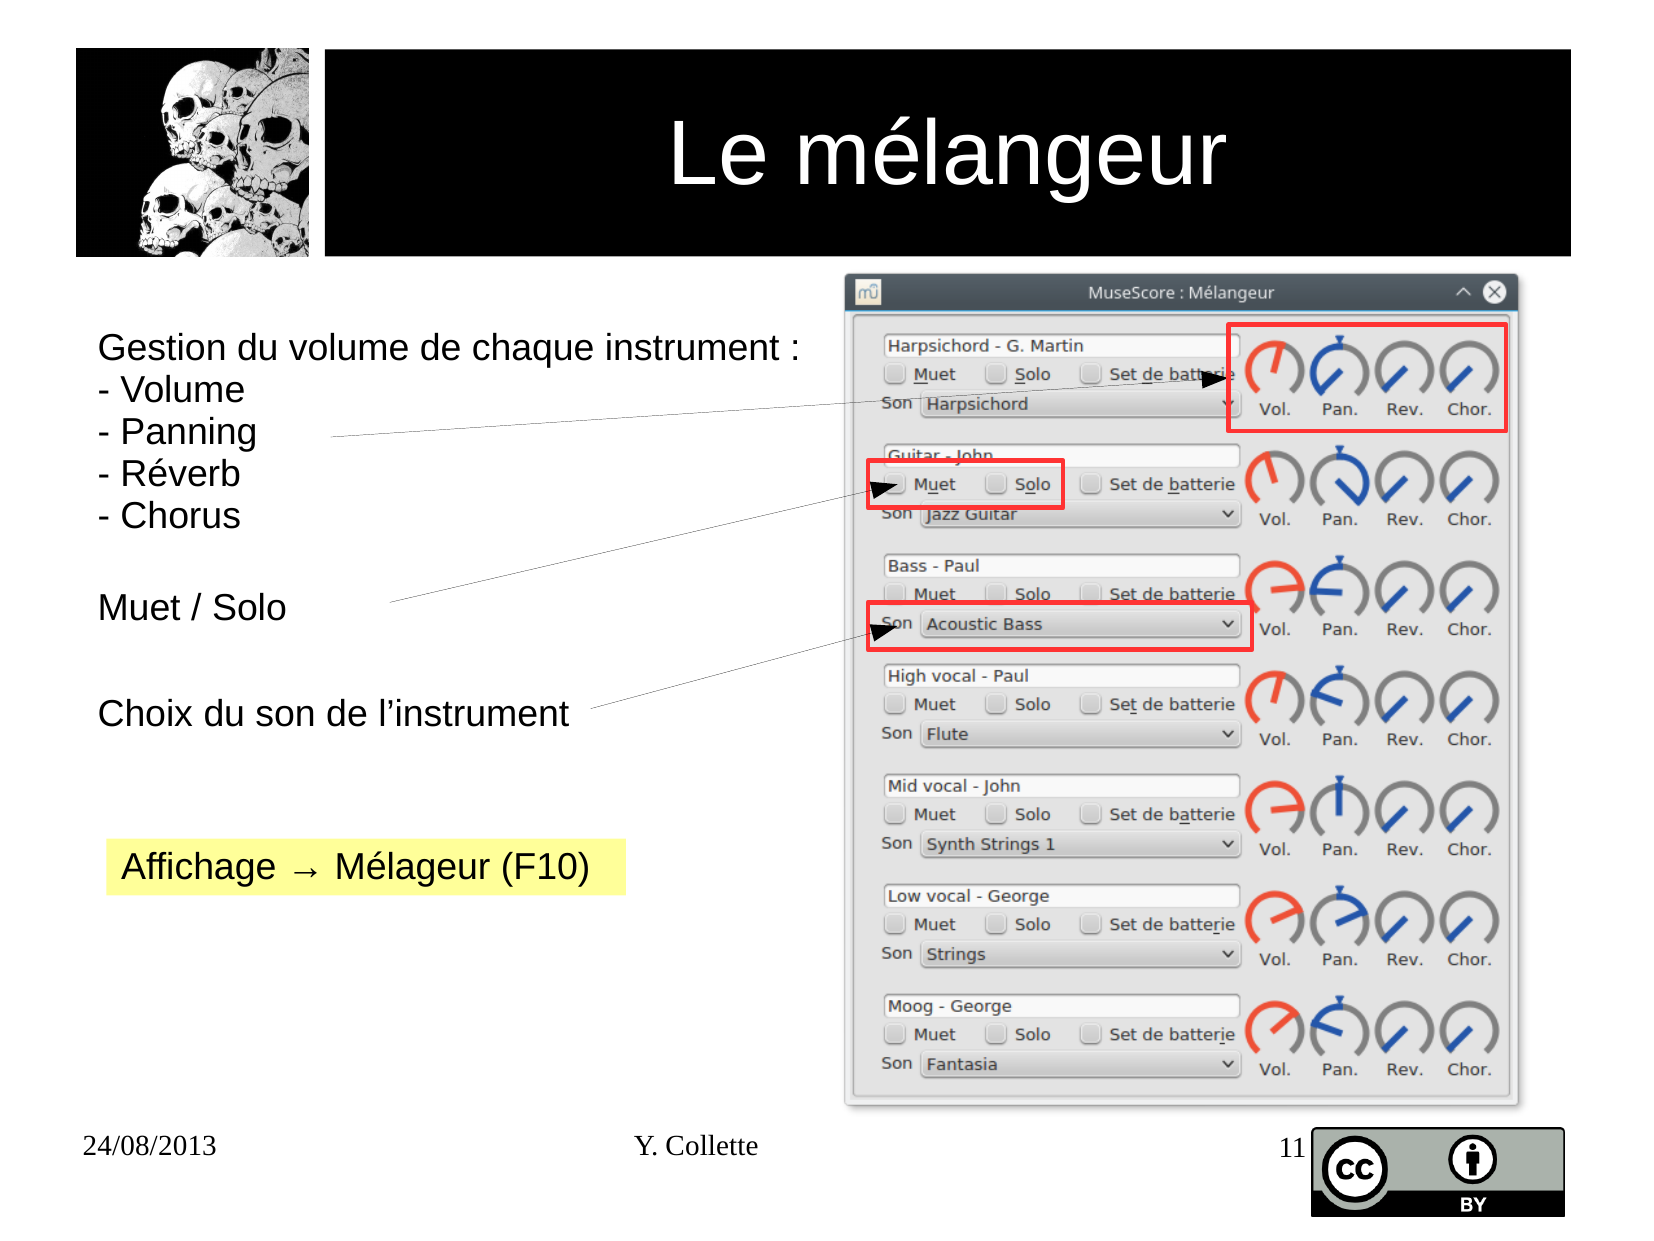

# Le mélangeur
Gestion du volume de chaque instrument :
- Volume
- Panning
- Réverb
- Chorus
Muet / Solo
Choix du son de l’instrument
Affichage → Mélageur (F10)
Y. Collette
11